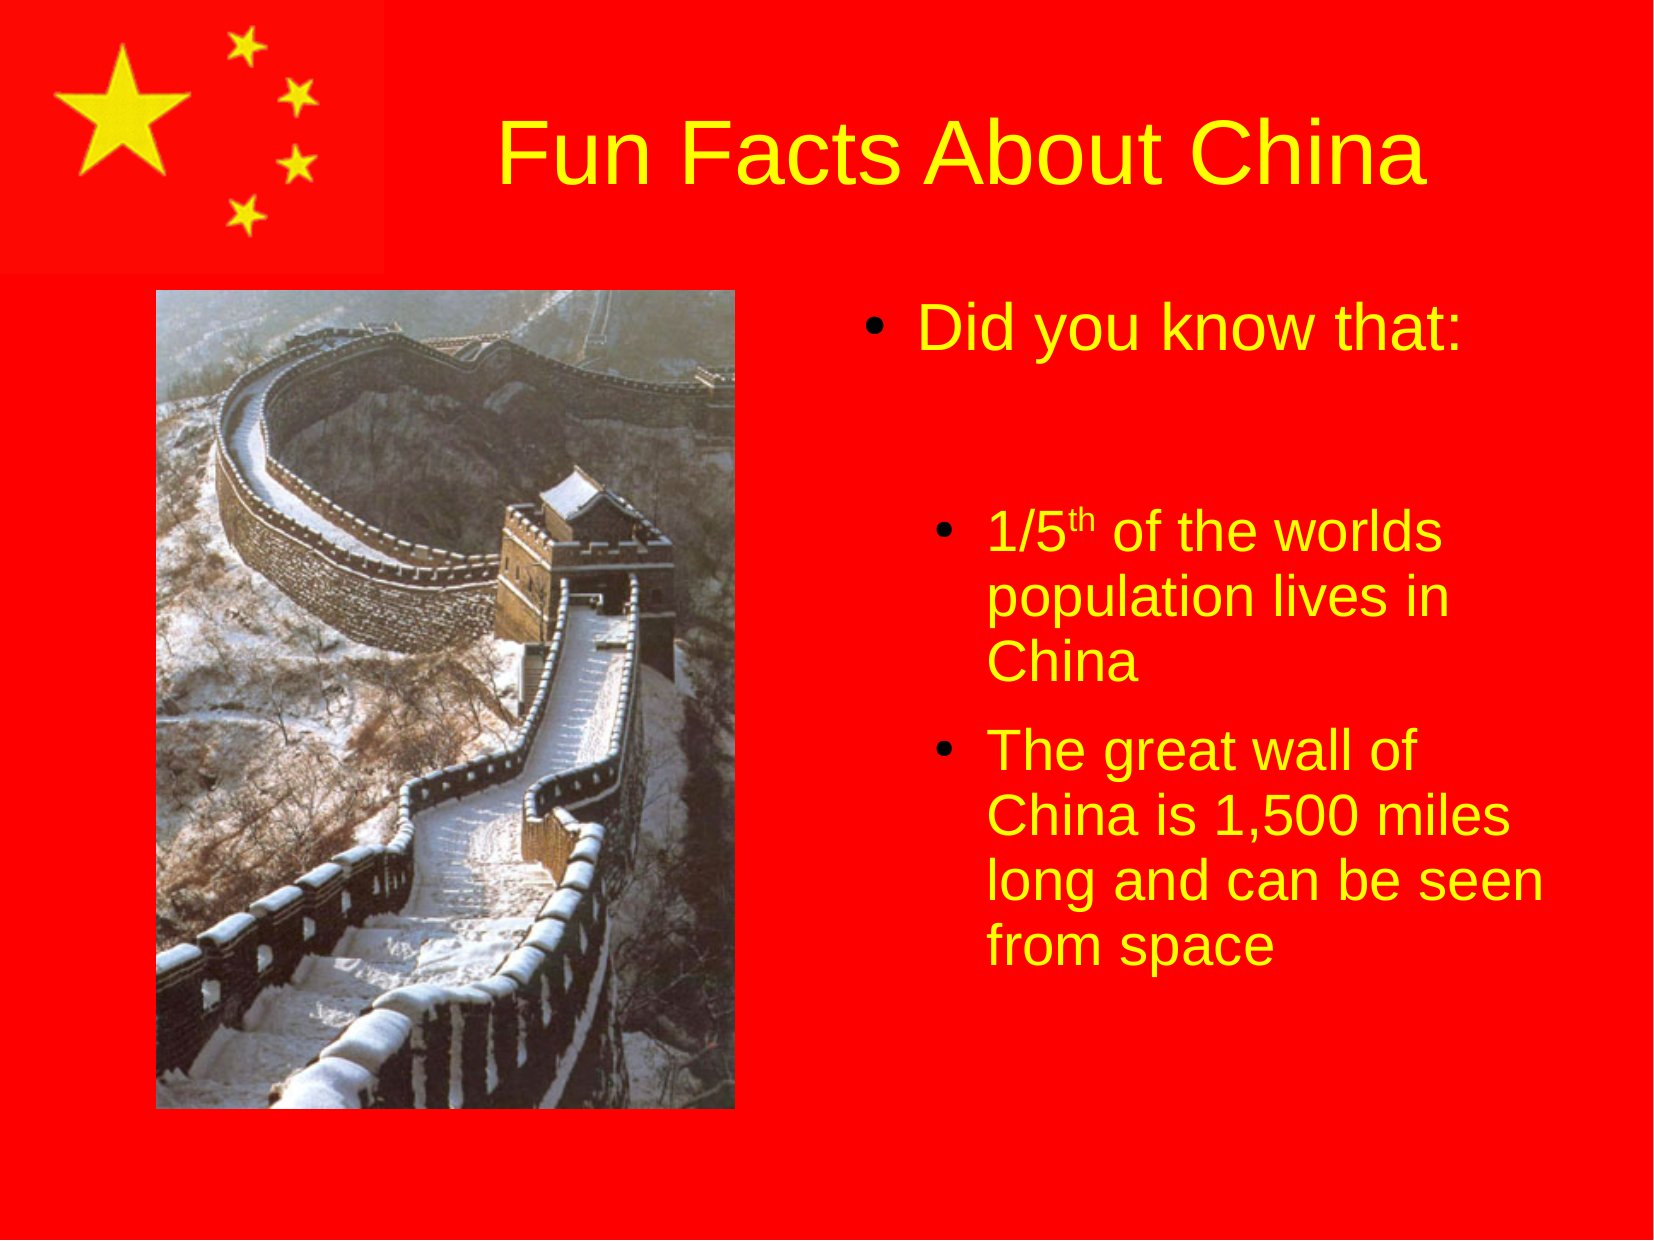

# Fun Facts About China
Did you know that:
1/5th of the worlds population lives in China
The great wall of China is 1,500 miles long and can be seen from space